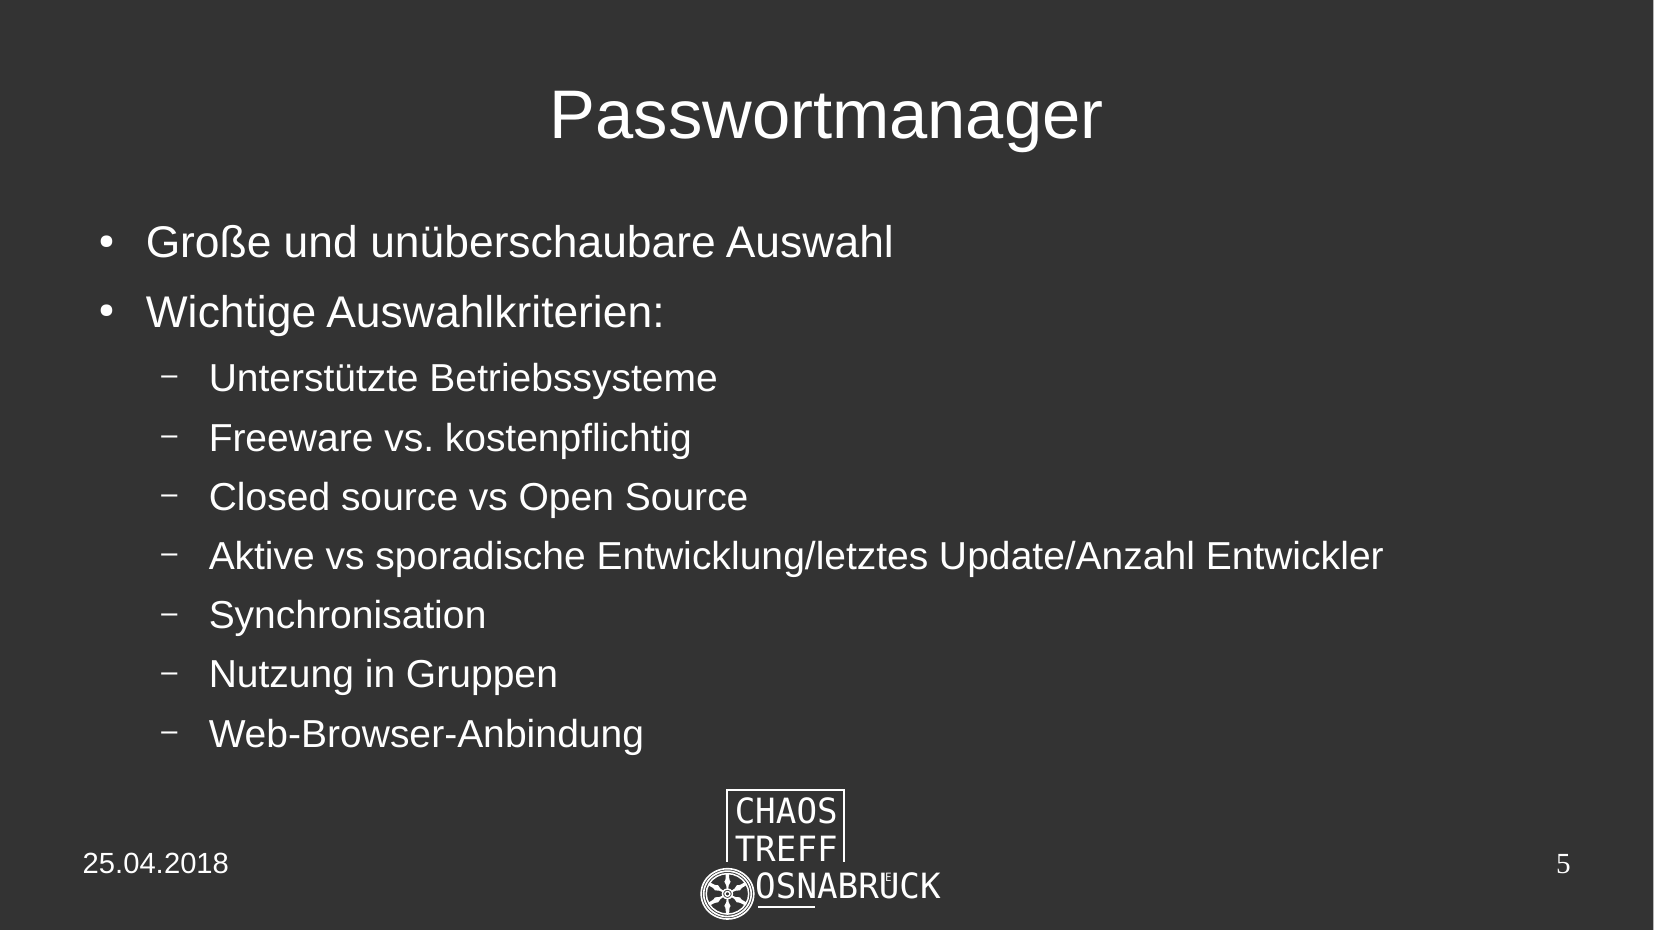

# Passwortmanager
Große und unüberschaubare Auswahl
Wichtige Auswahlkriterien:
Unterstützte Betriebssysteme
Freeware vs. kostenpflichtig
Closed source vs Open Source
Aktive vs sporadische Entwicklung/letztes Update/Anzahl Entwickler
Synchronisation
Nutzung in Gruppen
Web-Browser-Anbindung
5